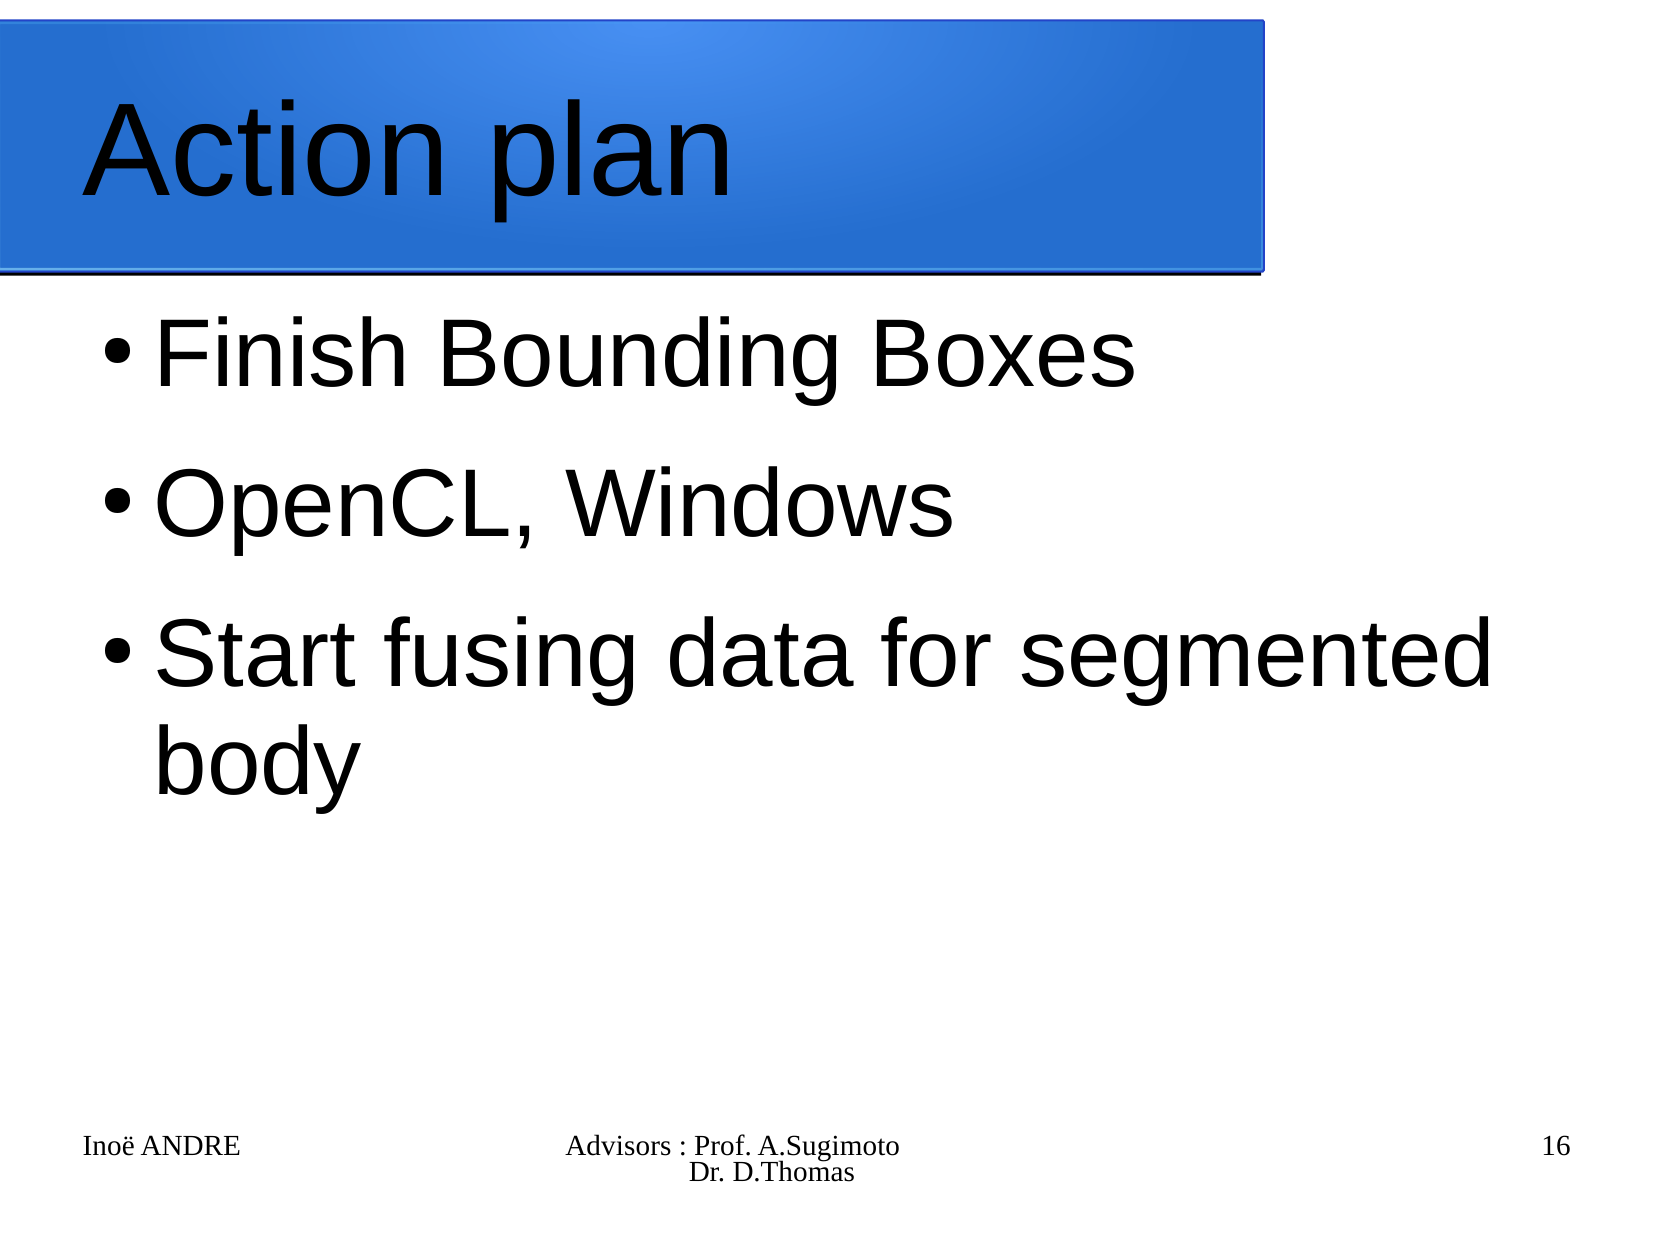

# Action plan
Finish Bounding Boxes
OpenCL, Windows
Start fusing data for segmented body
Inoë ANDRE
Advisors : Prof. A.Sugimoto Dr. D.Thomas
16